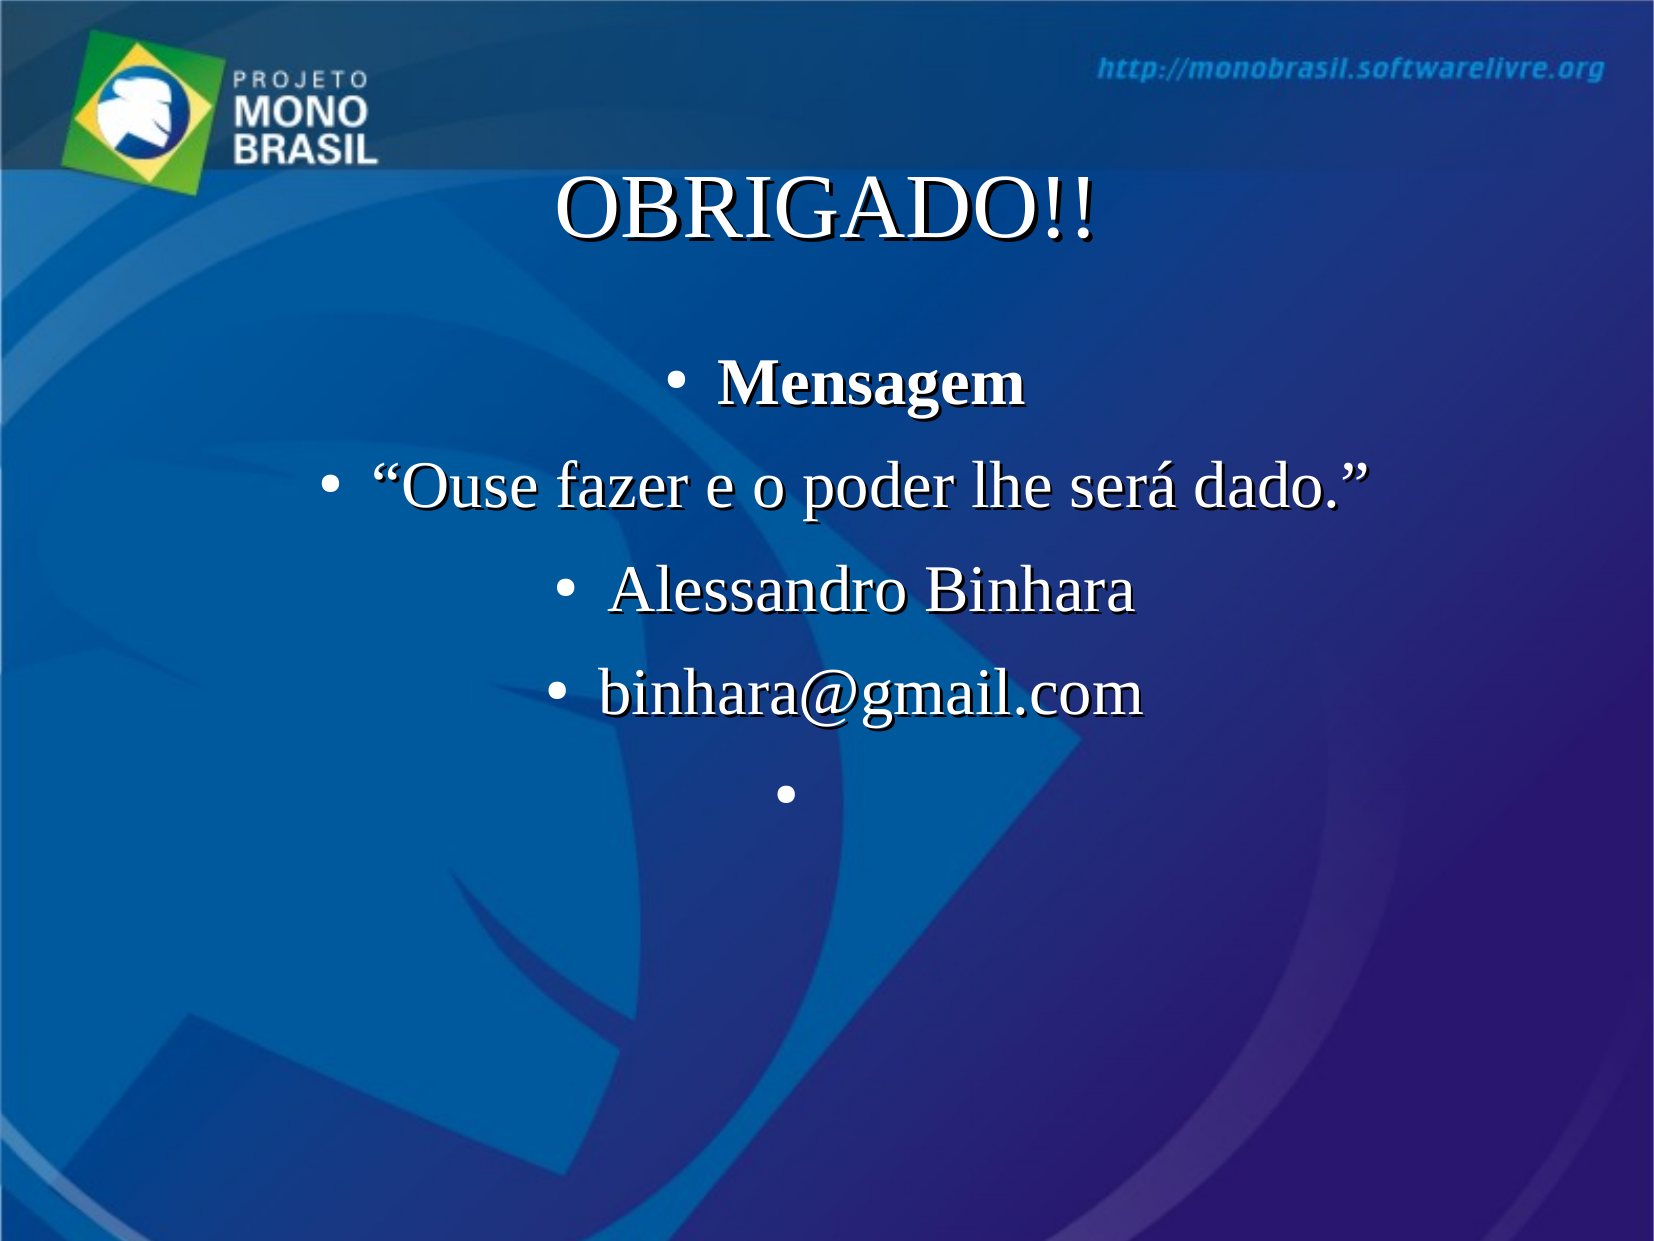

# OBRIGADO!!
Mensagem
“Ouse fazer e o poder lhe será dado.”
Alessandro Binhara
binhara@gmail.com